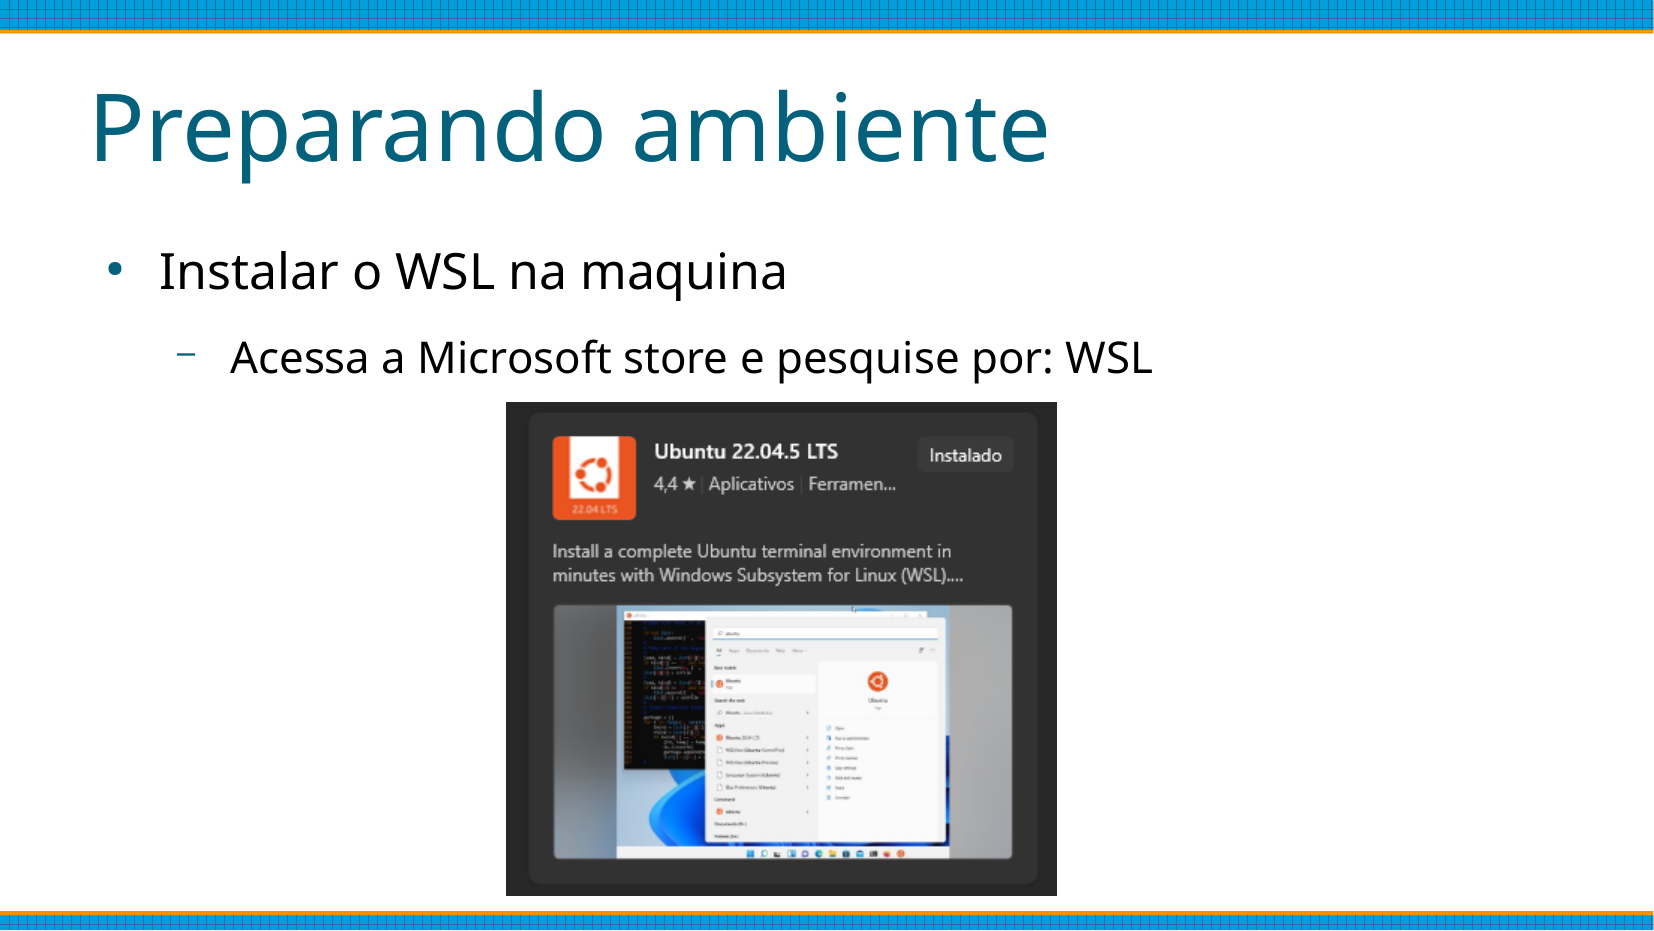

# Preparando ambiente
Instalar o WSL na maquina
Acessa a Microsoft store e pesquise por: WSL